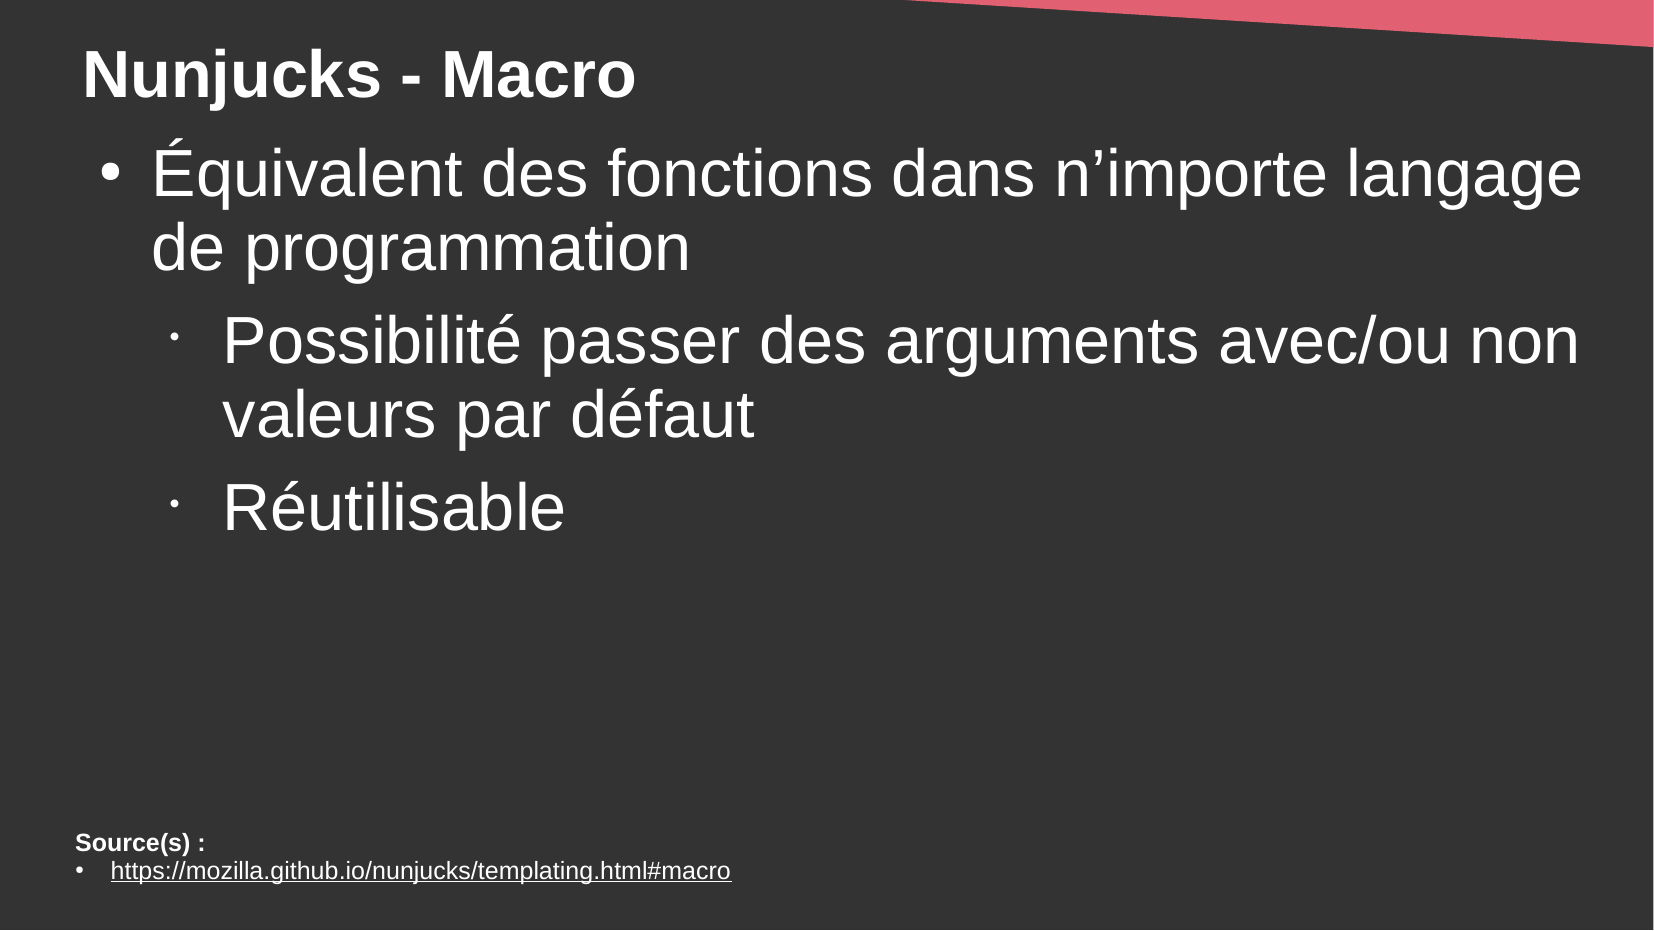

# Nunjucks - Macro
Équivalent des fonctions dans n’importe langage de programmation
Possibilité passer des arguments avec/ou non valeurs par défaut
Réutilisable
Source(s) :
https://mozilla.github.io/nunjucks/templating.html#macro